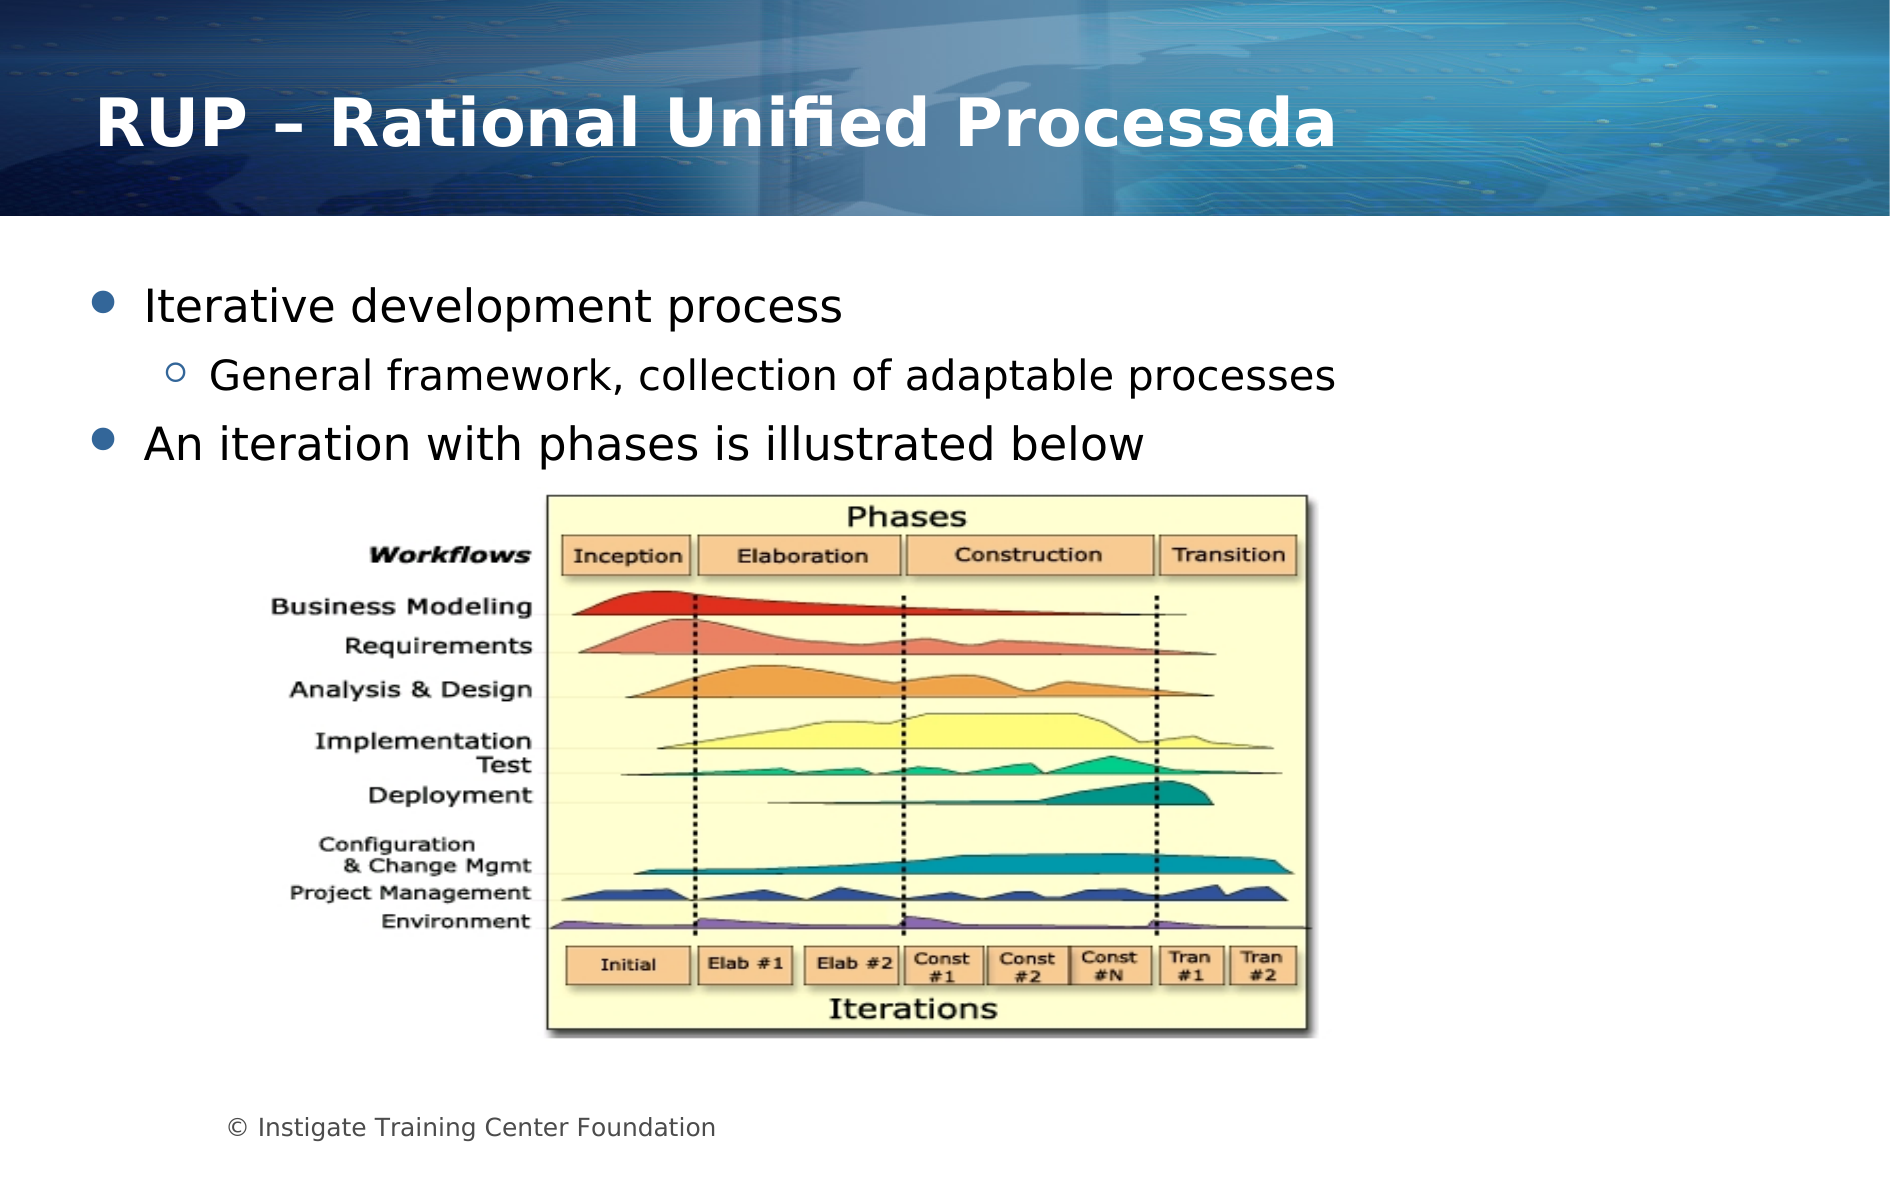

# RUP – Rational Unified Processda
Iterative development process
General framework, collection of adaptable processes
An iteration with phases is illustrated below